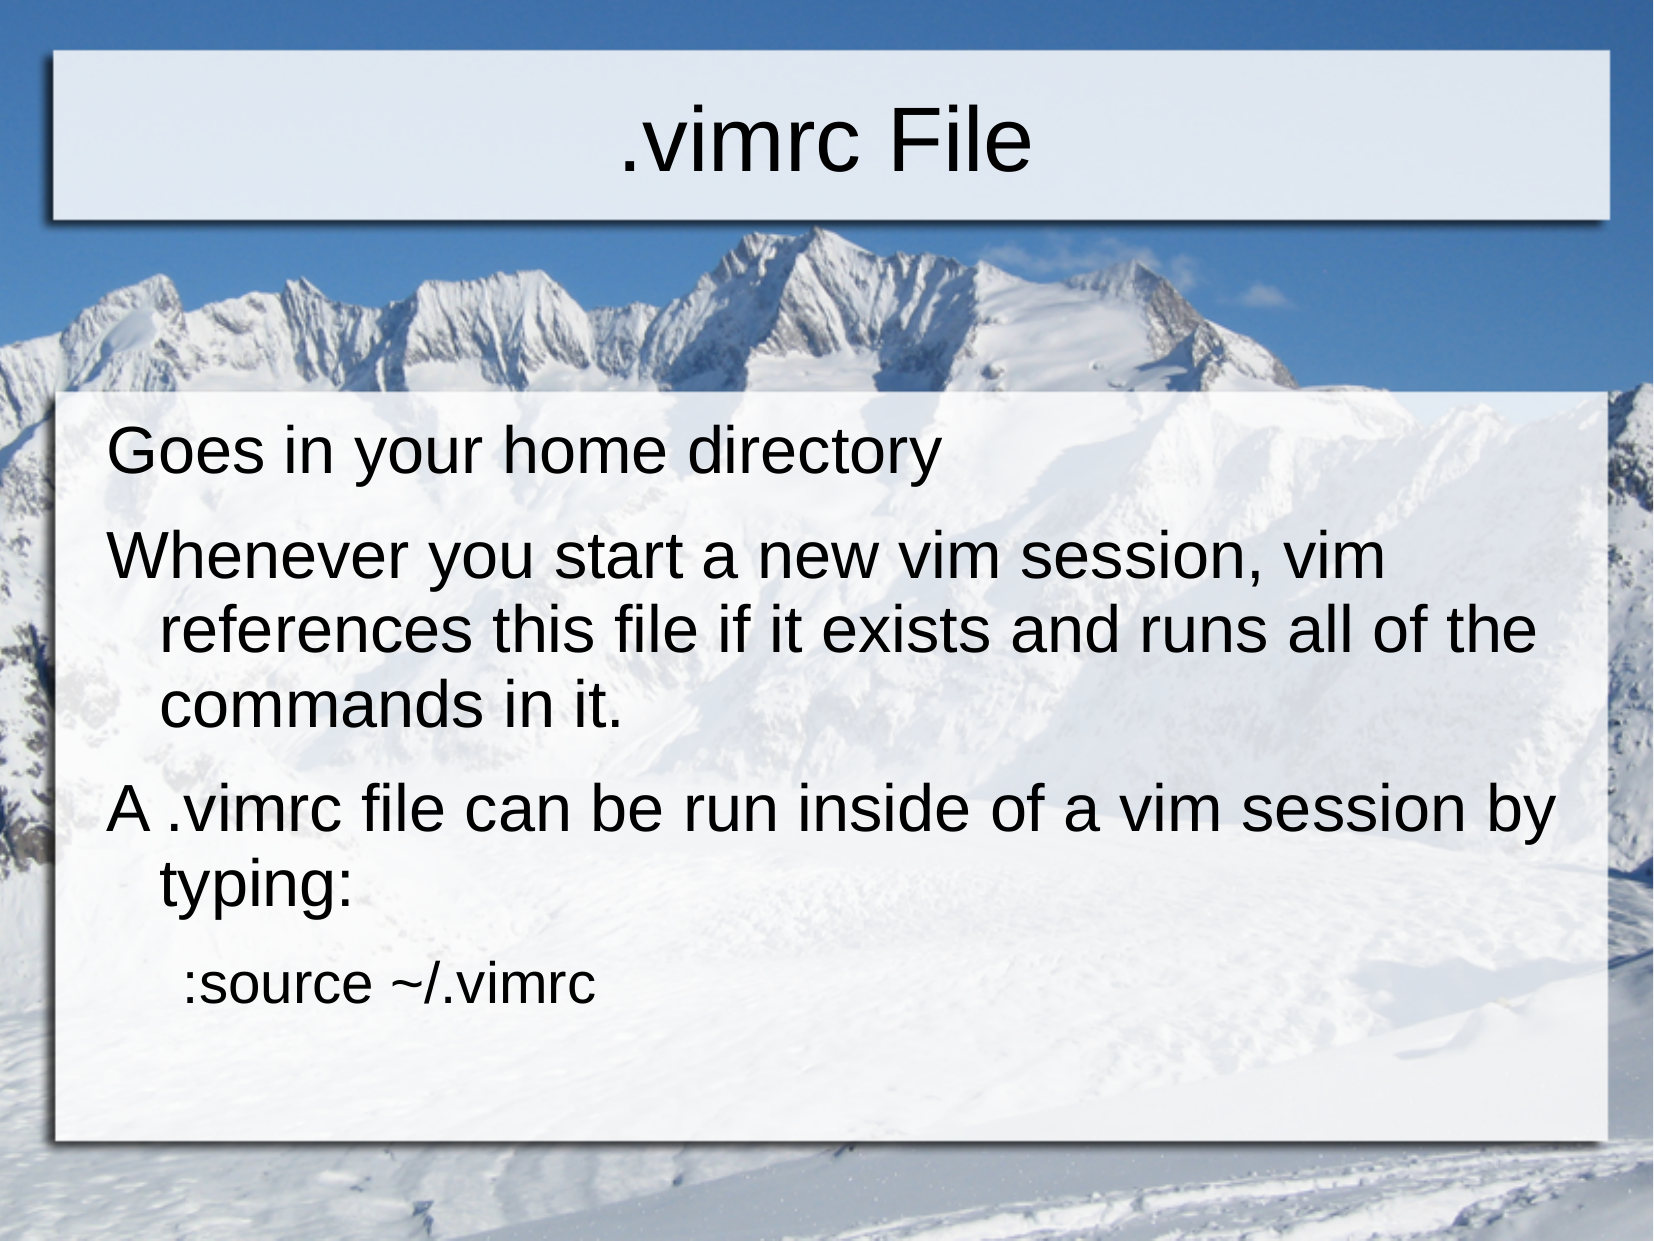

# .vimrc File
Goes in your home directory
Whenever you start a new vim session, vim references this file if it exists and runs all of the commands in it.
A .vimrc file can be run inside of a vim session by typing:
:source ~/.vimrc